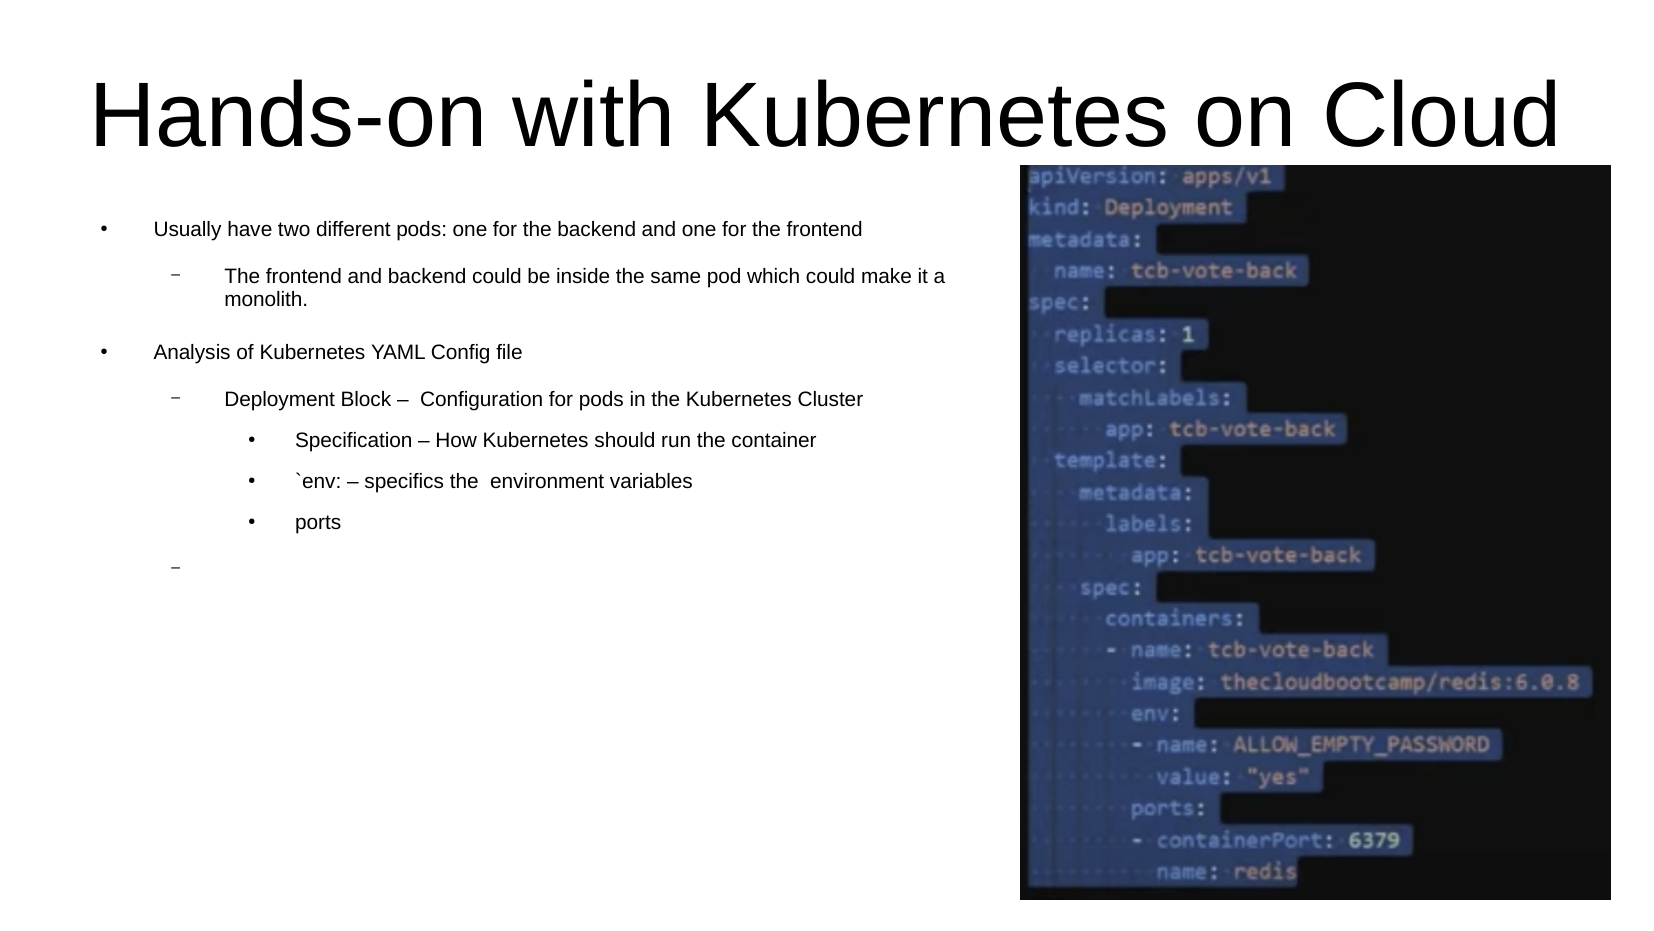

# Hands-on with Kubernetes on Cloud
Usually have two different pods: one for the backend and one for the frontend
The frontend and backend could be inside the same pod which could make it a
monolith.
Analysis of Kubernetes YAML Config file
Deployment Block – Configuration for pods in the Kubernetes Cluster
Specification – How Kubernetes should run the container
`env: – specifics the environment variables
ports